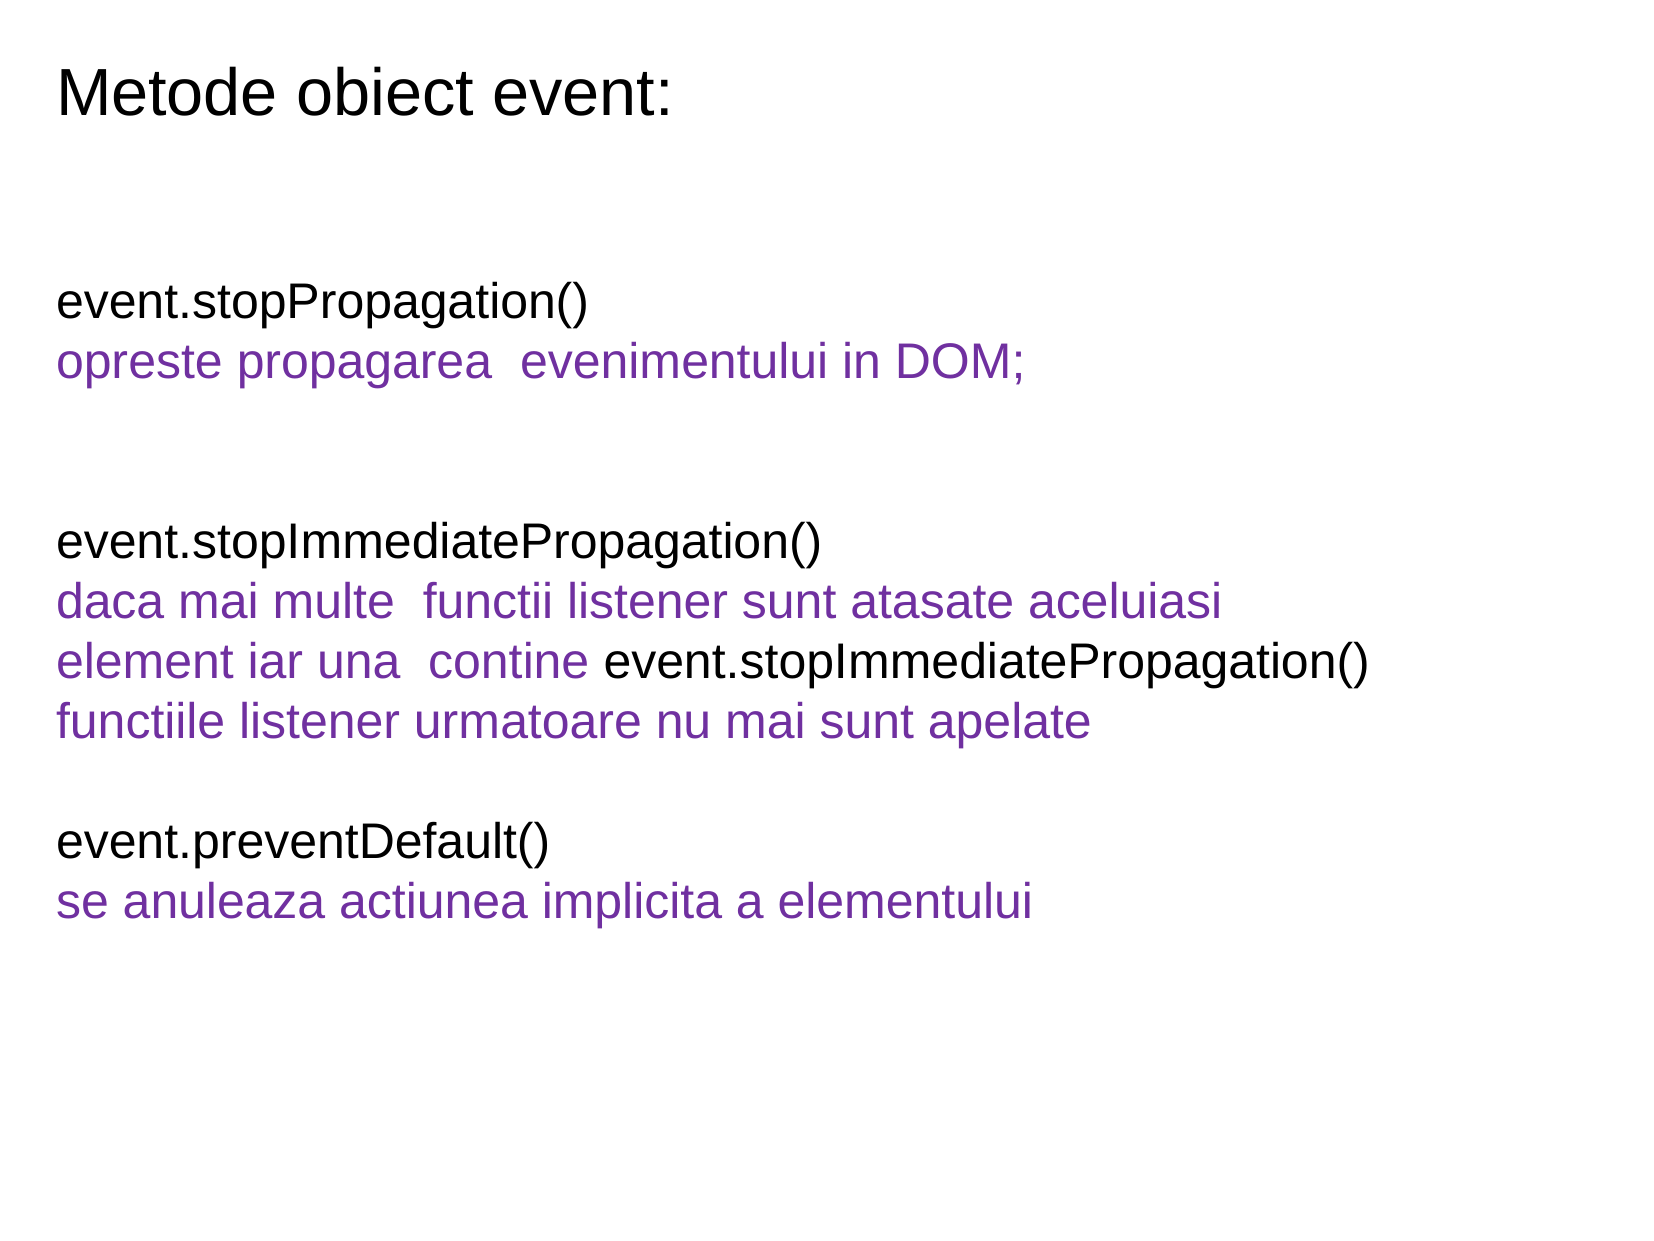

Metode obiect event:
event.stopPropagation()
opreste propagarea evenimentului in DOM;
event.stopImmediatePropagation()
daca mai multe functii listener sunt atasate aceluiasi
element iar una contine event.stopImmediatePropagation()
functiile listener urmatoare nu mai sunt apelate
event.preventDefault()
se anuleaza actiunea implicita a elementului